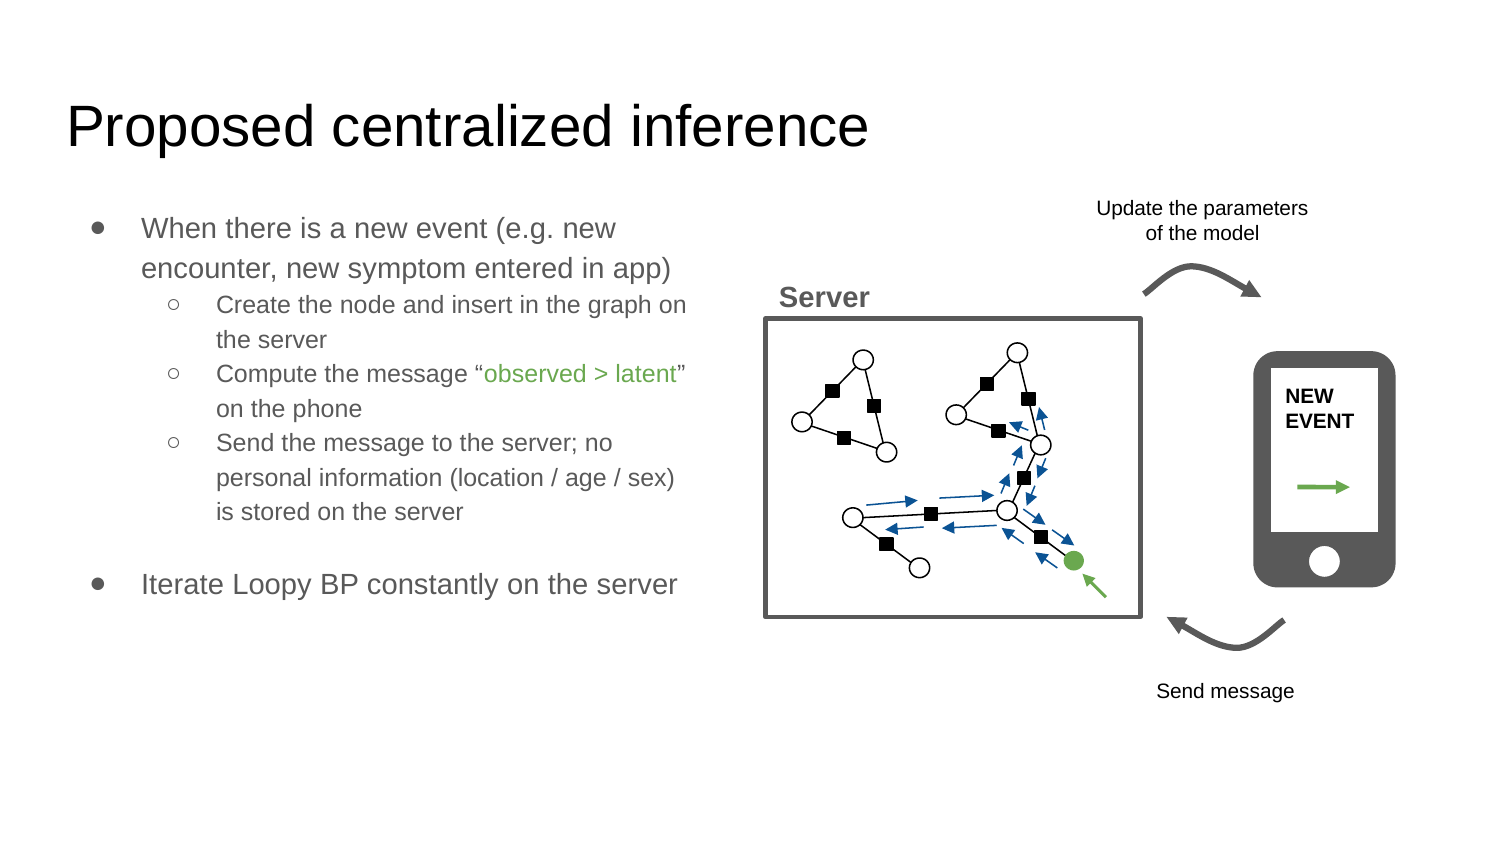

# Proposed centralized inference
Update the parameters of the model
When there is a new event (e.g. new encounter, new symptom entered in app)
Create the node and insert in the graph on the server
Compute the message “observed > latent” on the phone
Send the message to the server; no personal information (location / age / sex) is stored on the server
Iterate Loopy BP constantly on the server
Server
NEW
EVENT
Send message